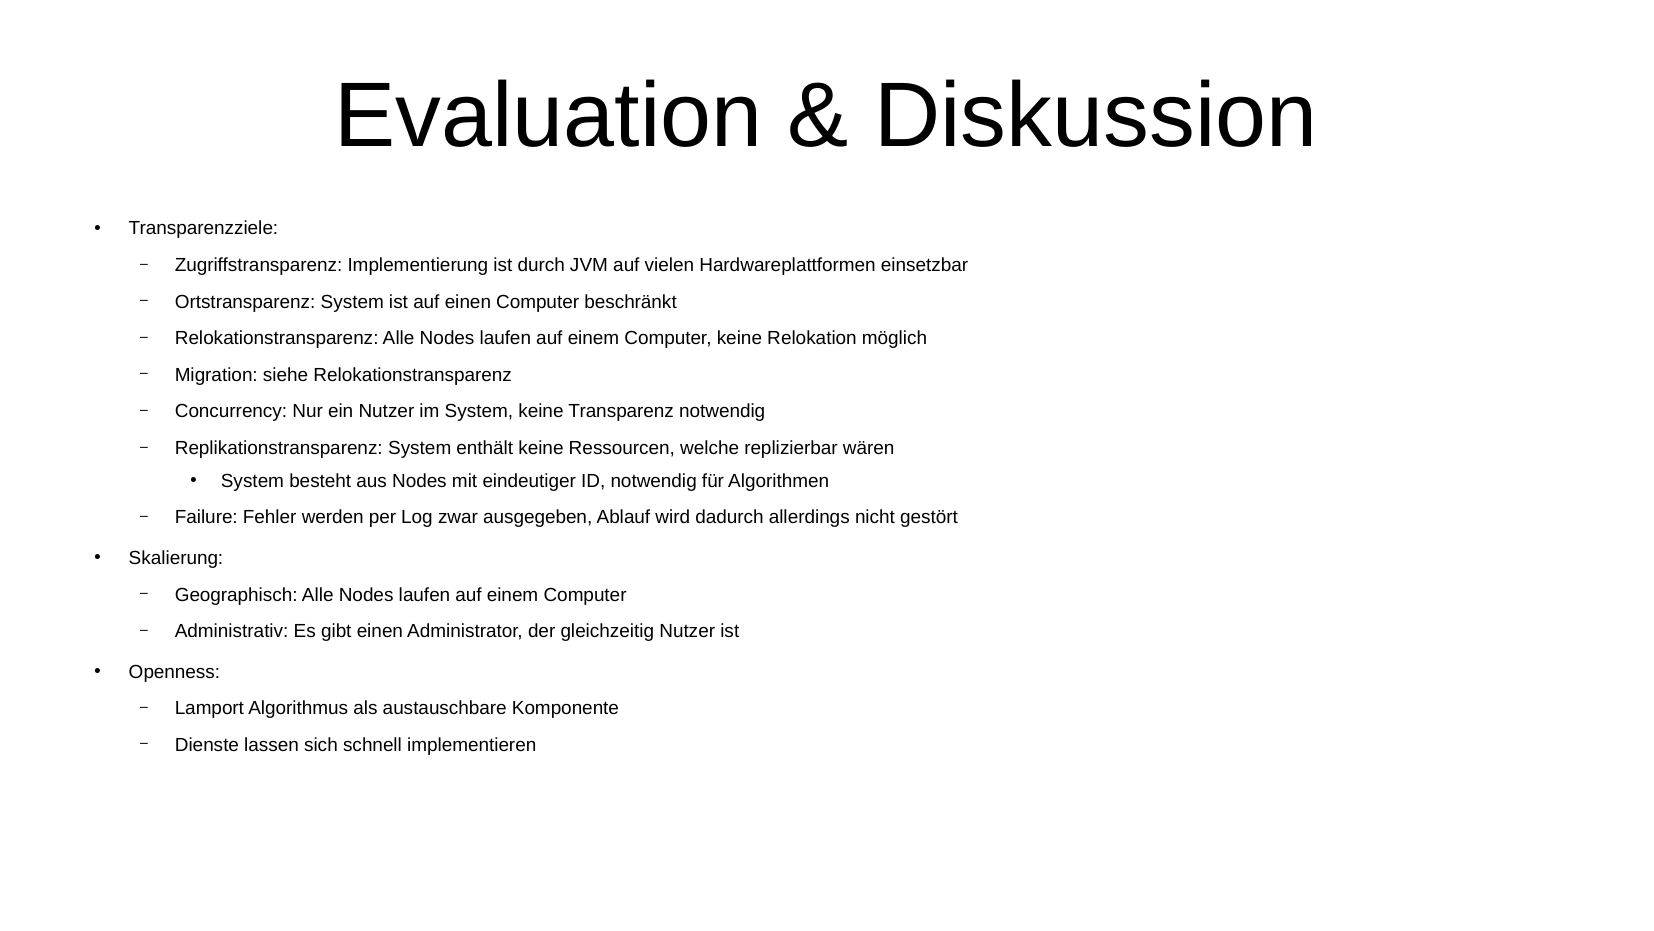

# Evaluation & Diskussion
Transparenzziele:
Zugriffstransparenz: Implementierung ist durch JVM auf vielen Hardwareplattformen einsetzbar
Ortstransparenz: System ist auf einen Computer beschränkt
Relokationstransparenz: Alle Nodes laufen auf einem Computer, keine Relokation möglich
Migration: siehe Relokationstransparenz
Concurrency: Nur ein Nutzer im System, keine Transparenz notwendig
Replikationstransparenz: System enthält keine Ressourcen, welche replizierbar wären
System besteht aus Nodes mit eindeutiger ID, notwendig für Algorithmen
Failure: Fehler werden per Log zwar ausgegeben, Ablauf wird dadurch allerdings nicht gestört
Skalierung:
Geographisch: Alle Nodes laufen auf einem Computer
Administrativ: Es gibt einen Administrator, der gleichzeitig Nutzer ist
Openness:
Lamport Algorithmus als austauschbare Komponente
Dienste lassen sich schnell implementieren